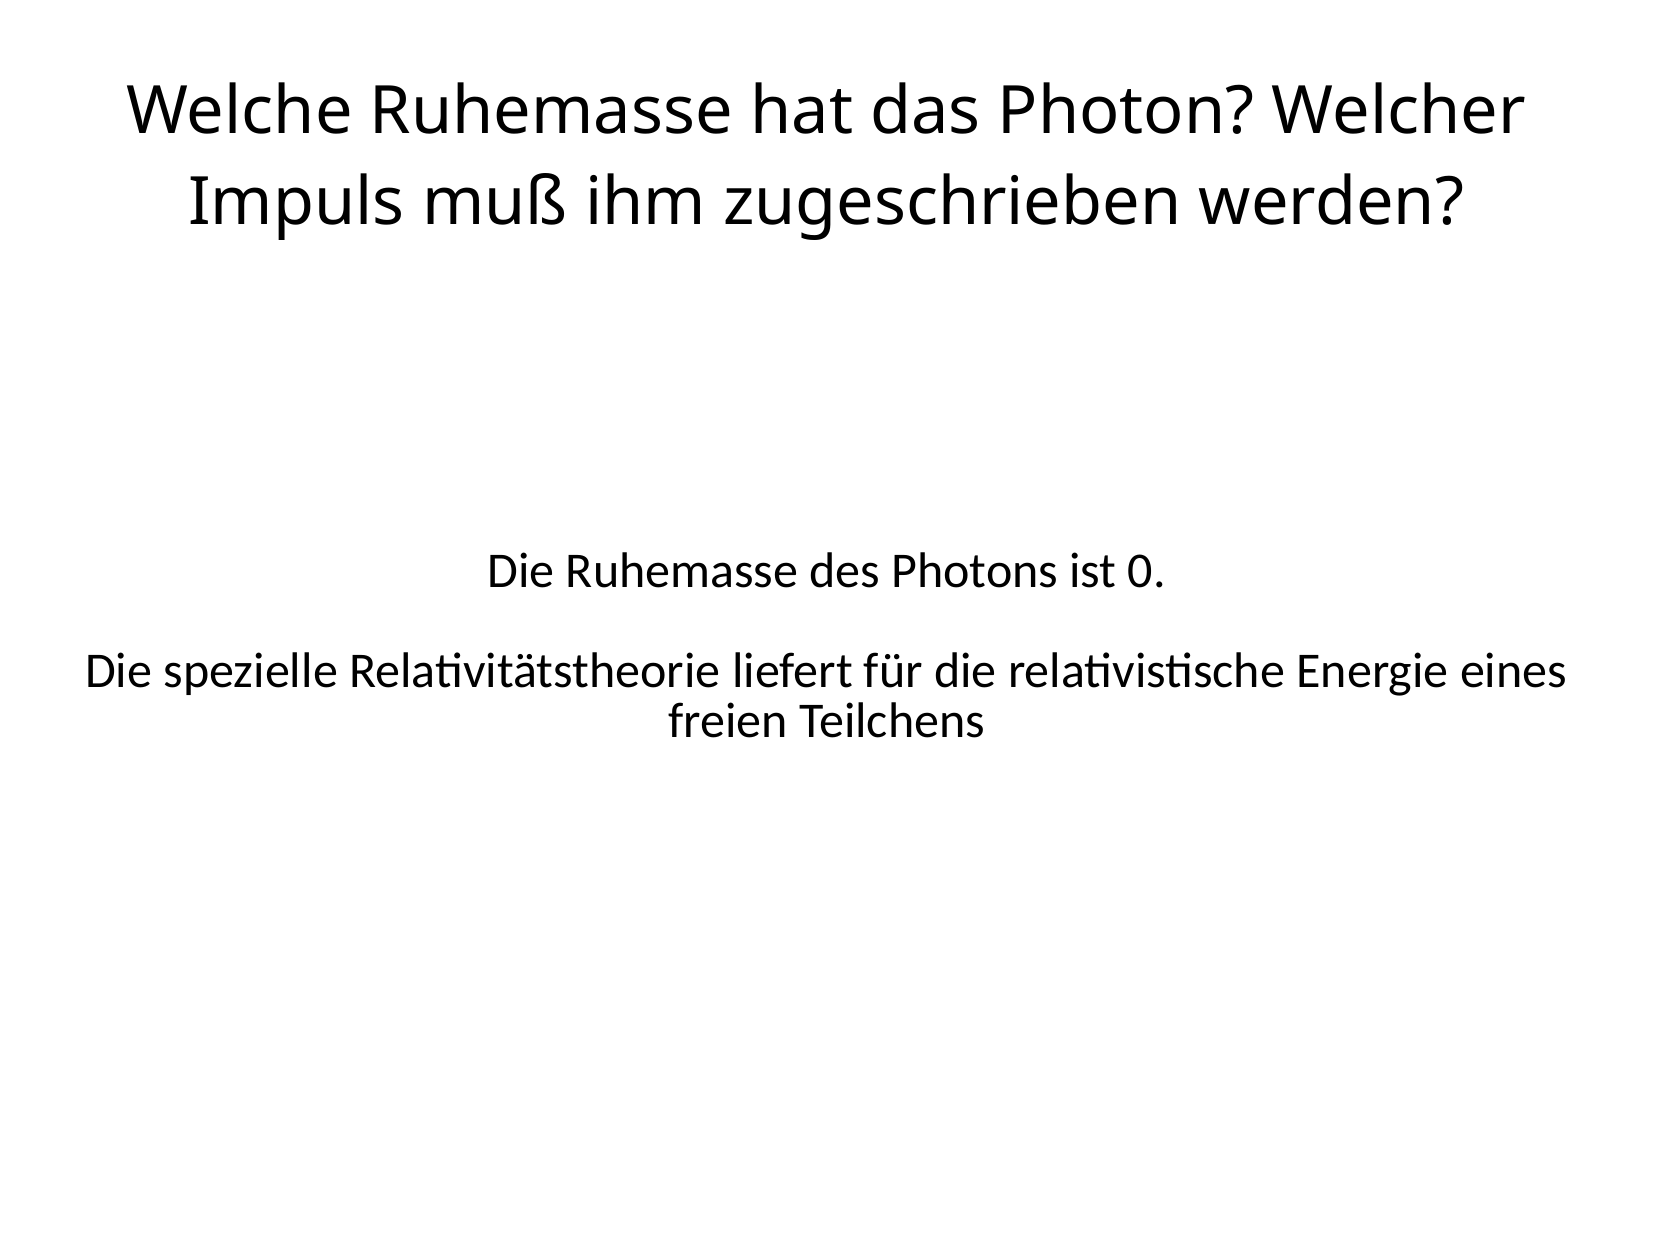

# Welche Ruhemasse hat das Photon? Welcher Impuls muß ihm zugeschrieben werden?
Die Ruhemasse des Photons ist 0.
Die spezielle Relativitätstheorie liefert für die relativistische Energie eines freien Teilchens